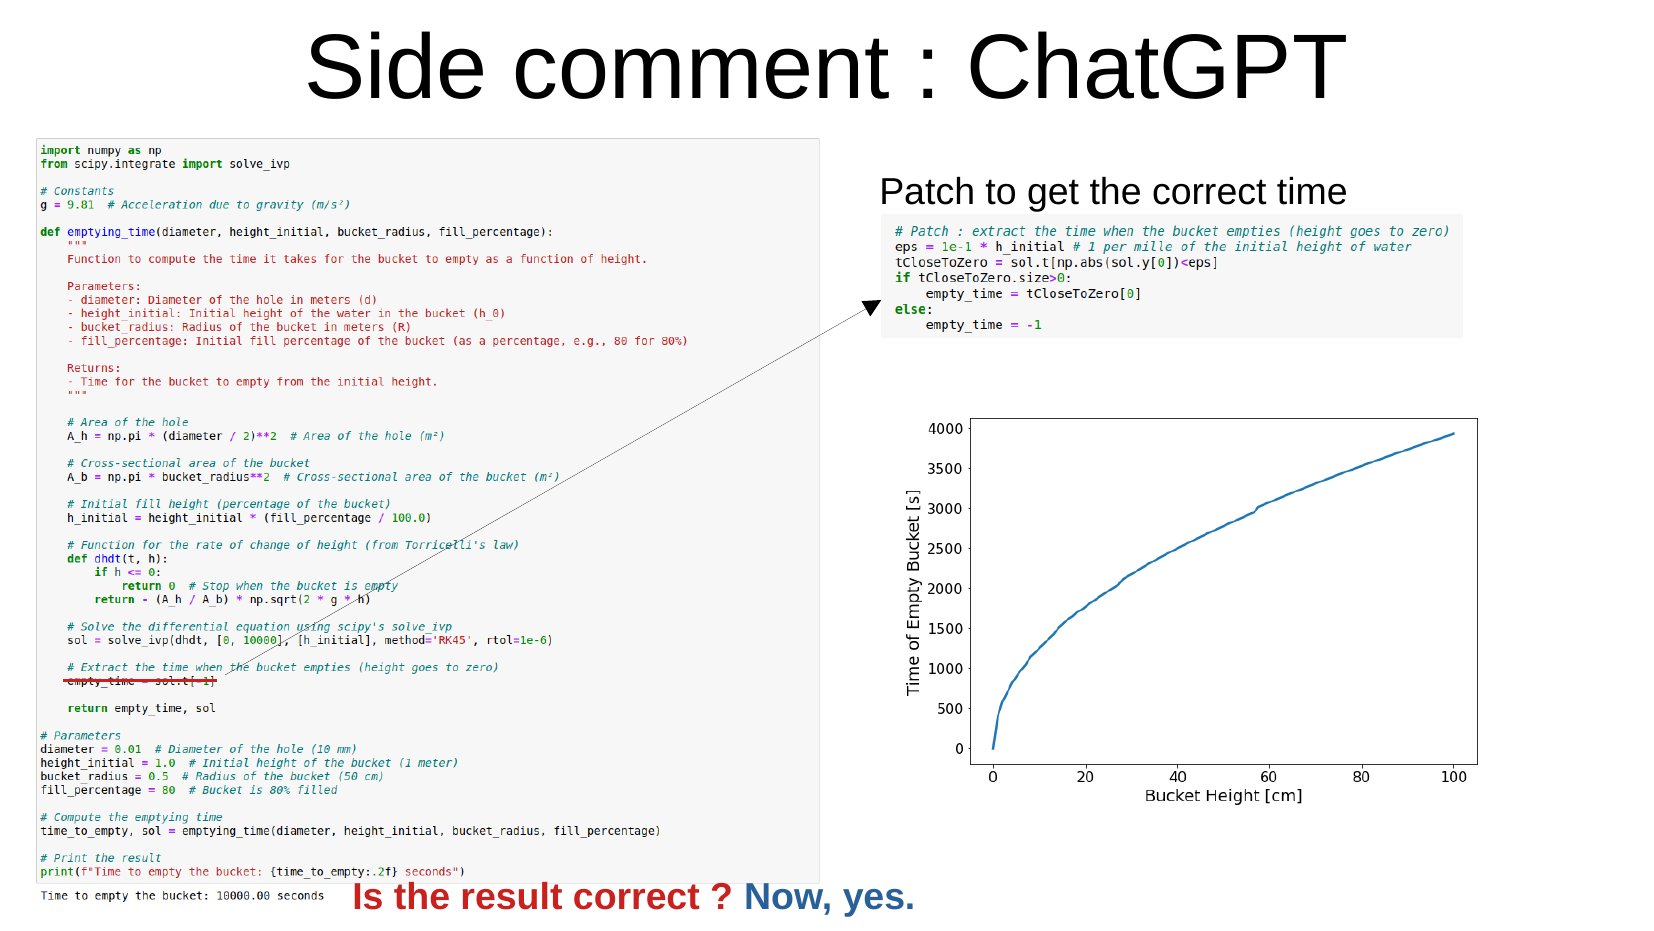

# Side comment : ChatGPT
Patch to get the correct time
Is the result correct ? Now, yes.